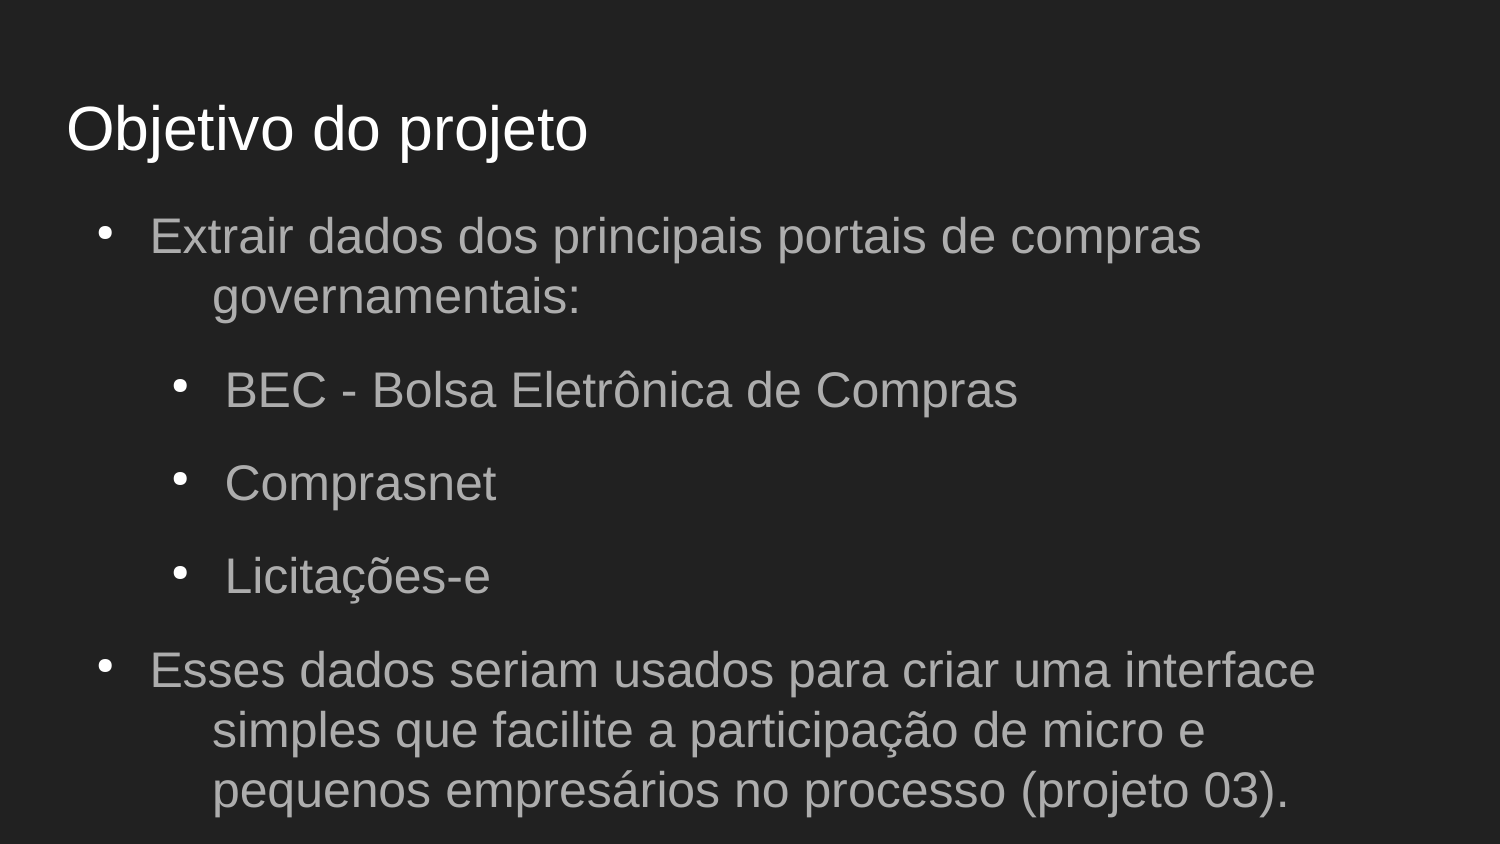

# Objetivo do projeto
Extrair dados dos principais portais de compras governamentais:
BEC - Bolsa Eletrônica de Compras
Comprasnet
Licitações-e
Esses dados seriam usados para criar uma interface simples que facilite a participação de micro e pequenos empresários no processo (projeto 03).